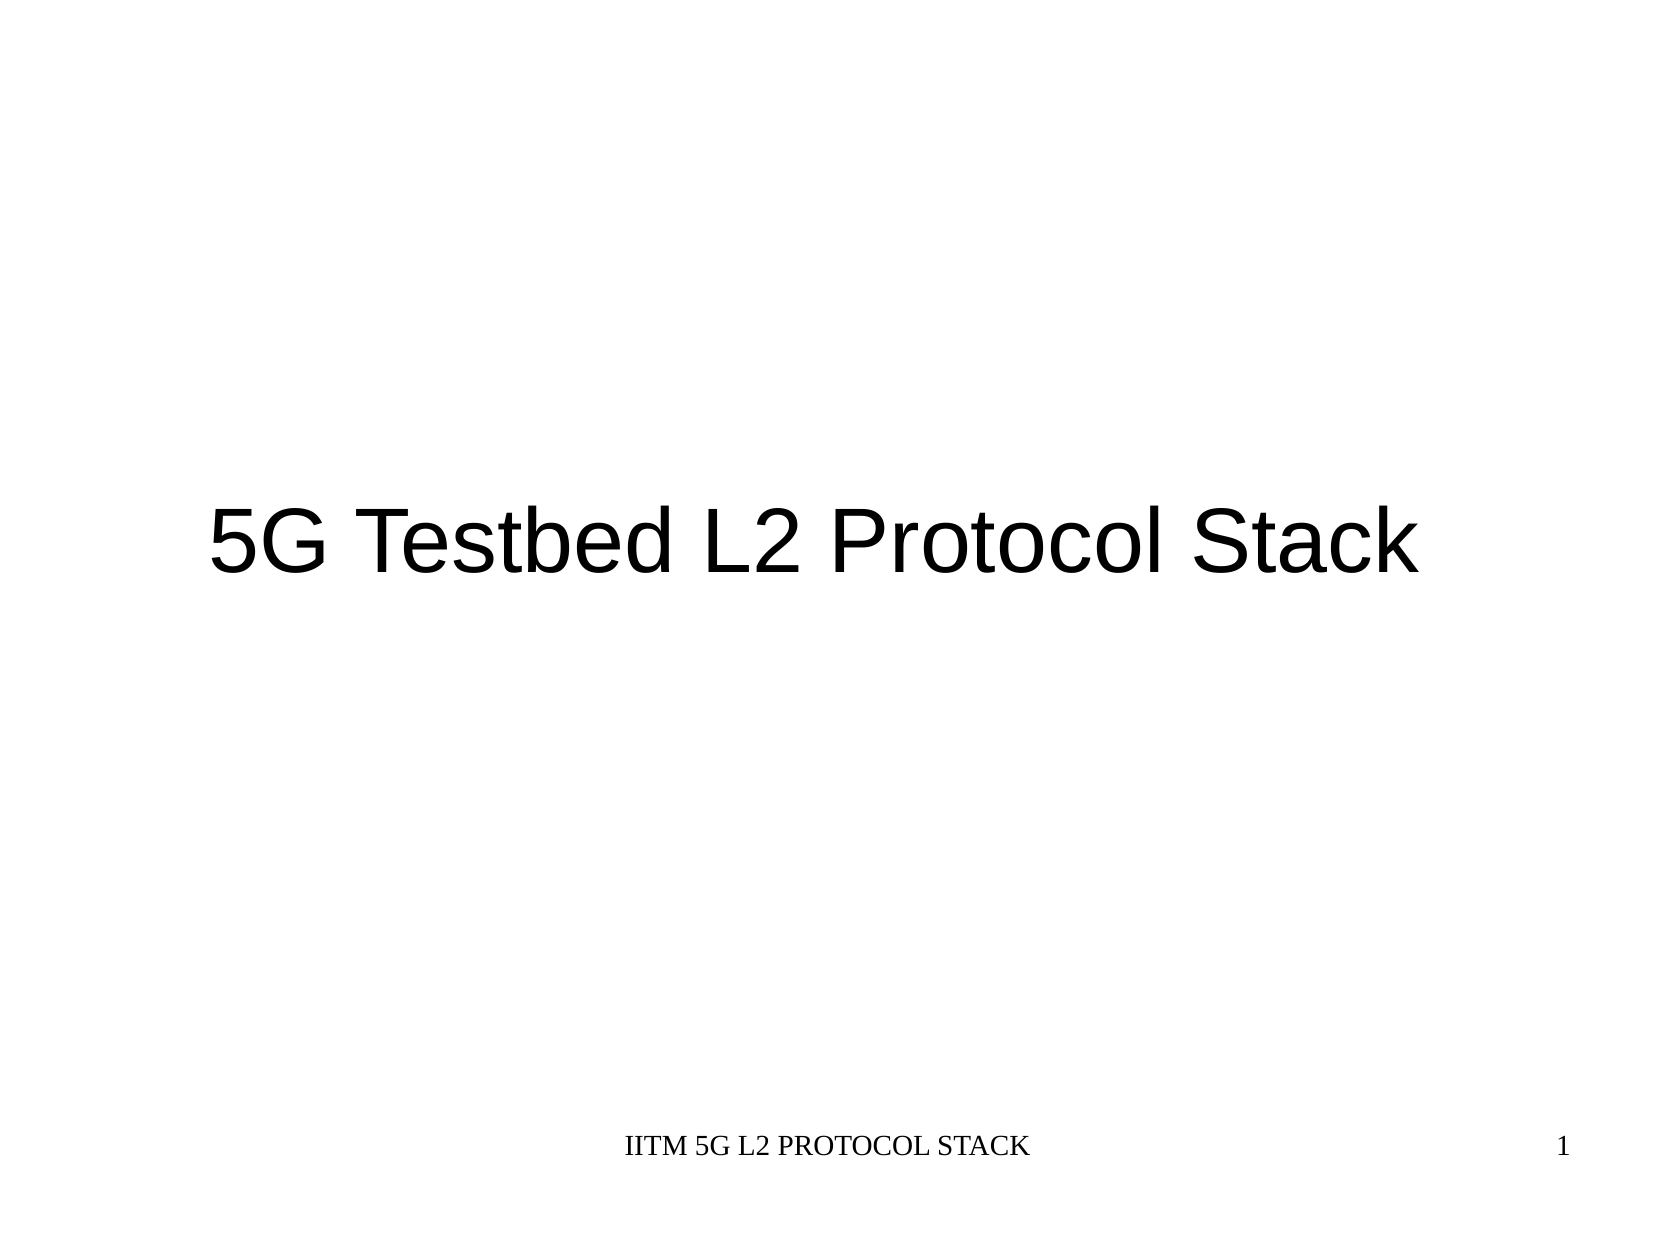

# 5G Testbed L2 Protocol Stack
IITM 5G L2 PROTOCOL STACK
1